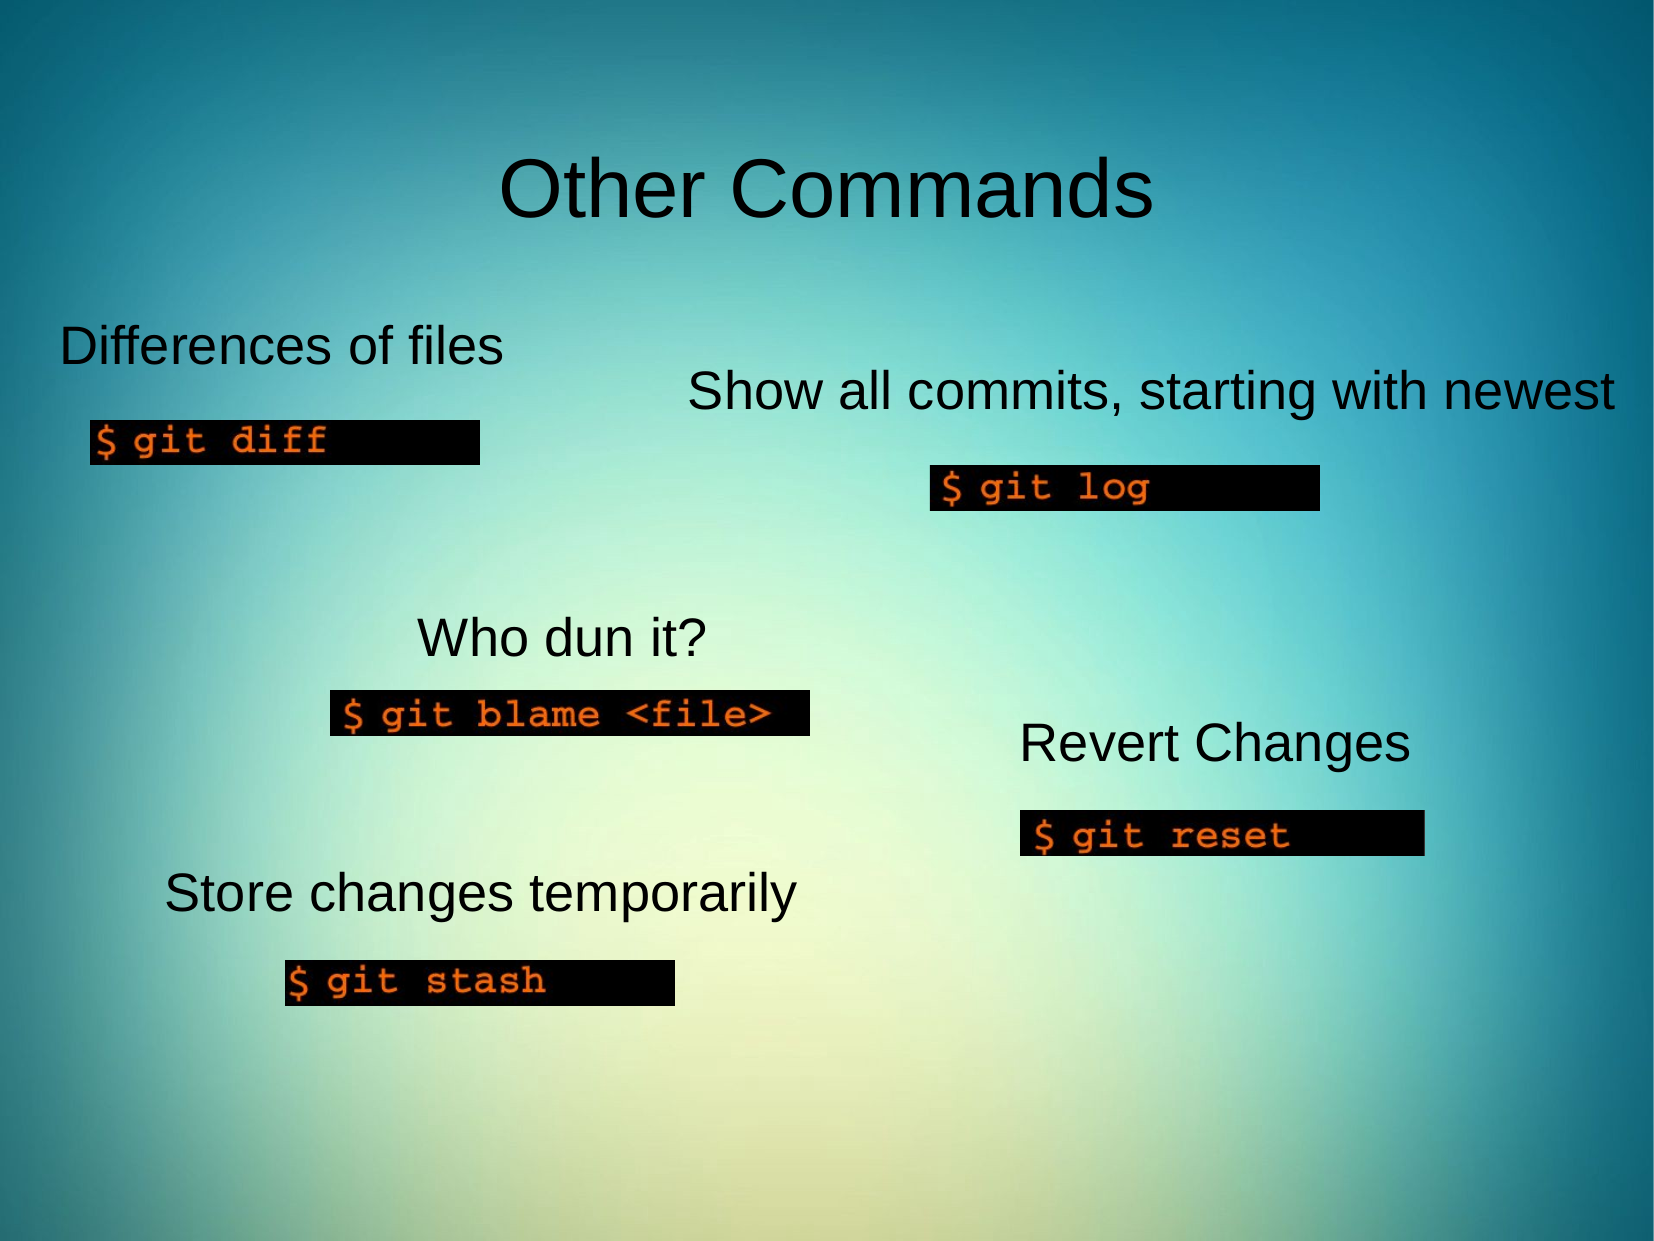

Other Commands
Differences of files
Show all commits, starting with newest
Who dun it?
Revert Changes
Store changes temporarily